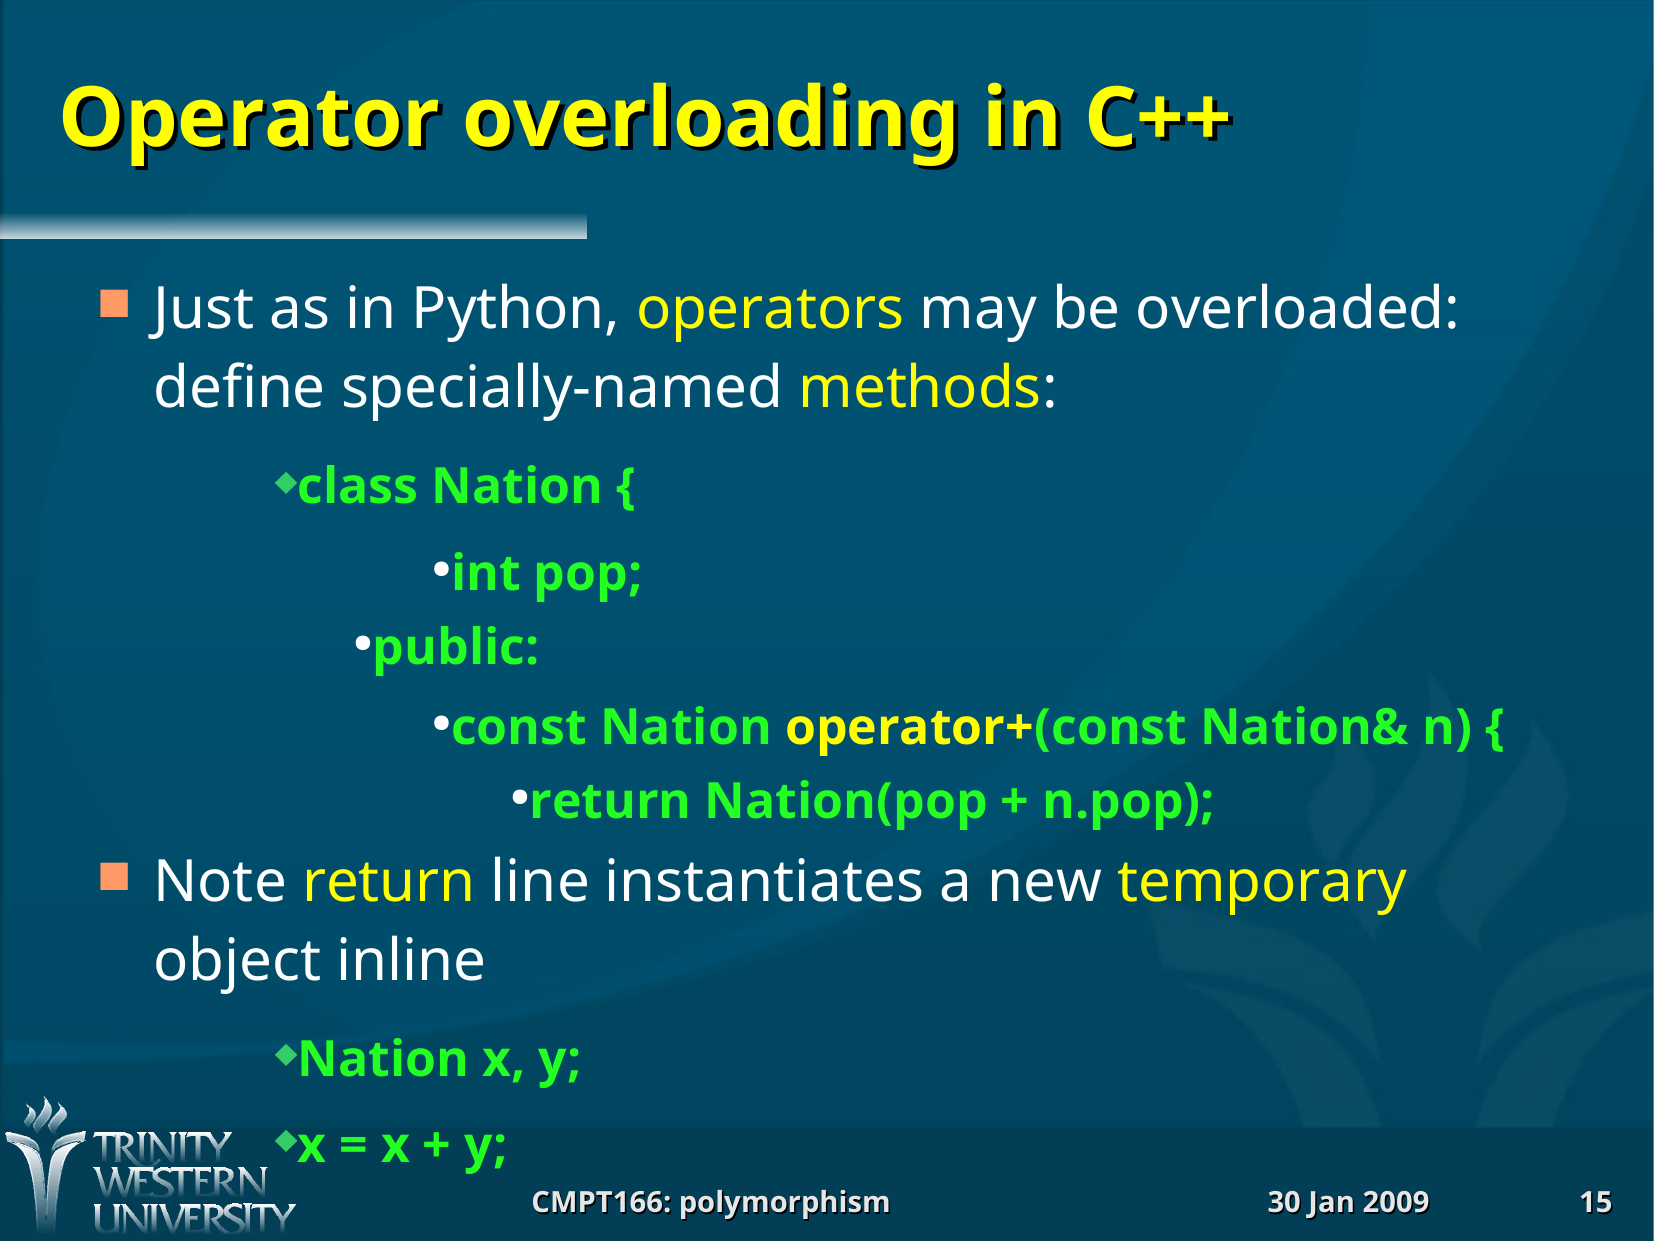

# Operator overloading in C++
Just as in Python, operators may be overloaded: define specially-named methods:
class Nation {
int pop;
public:
const Nation operator+(const Nation& n) {
return Nation(pop + n.pop);
Note return line instantiates a new temporary object inline
Nation x, y;
x = x + y;
CMPT166: polymorphism
30 Jan 2009
15